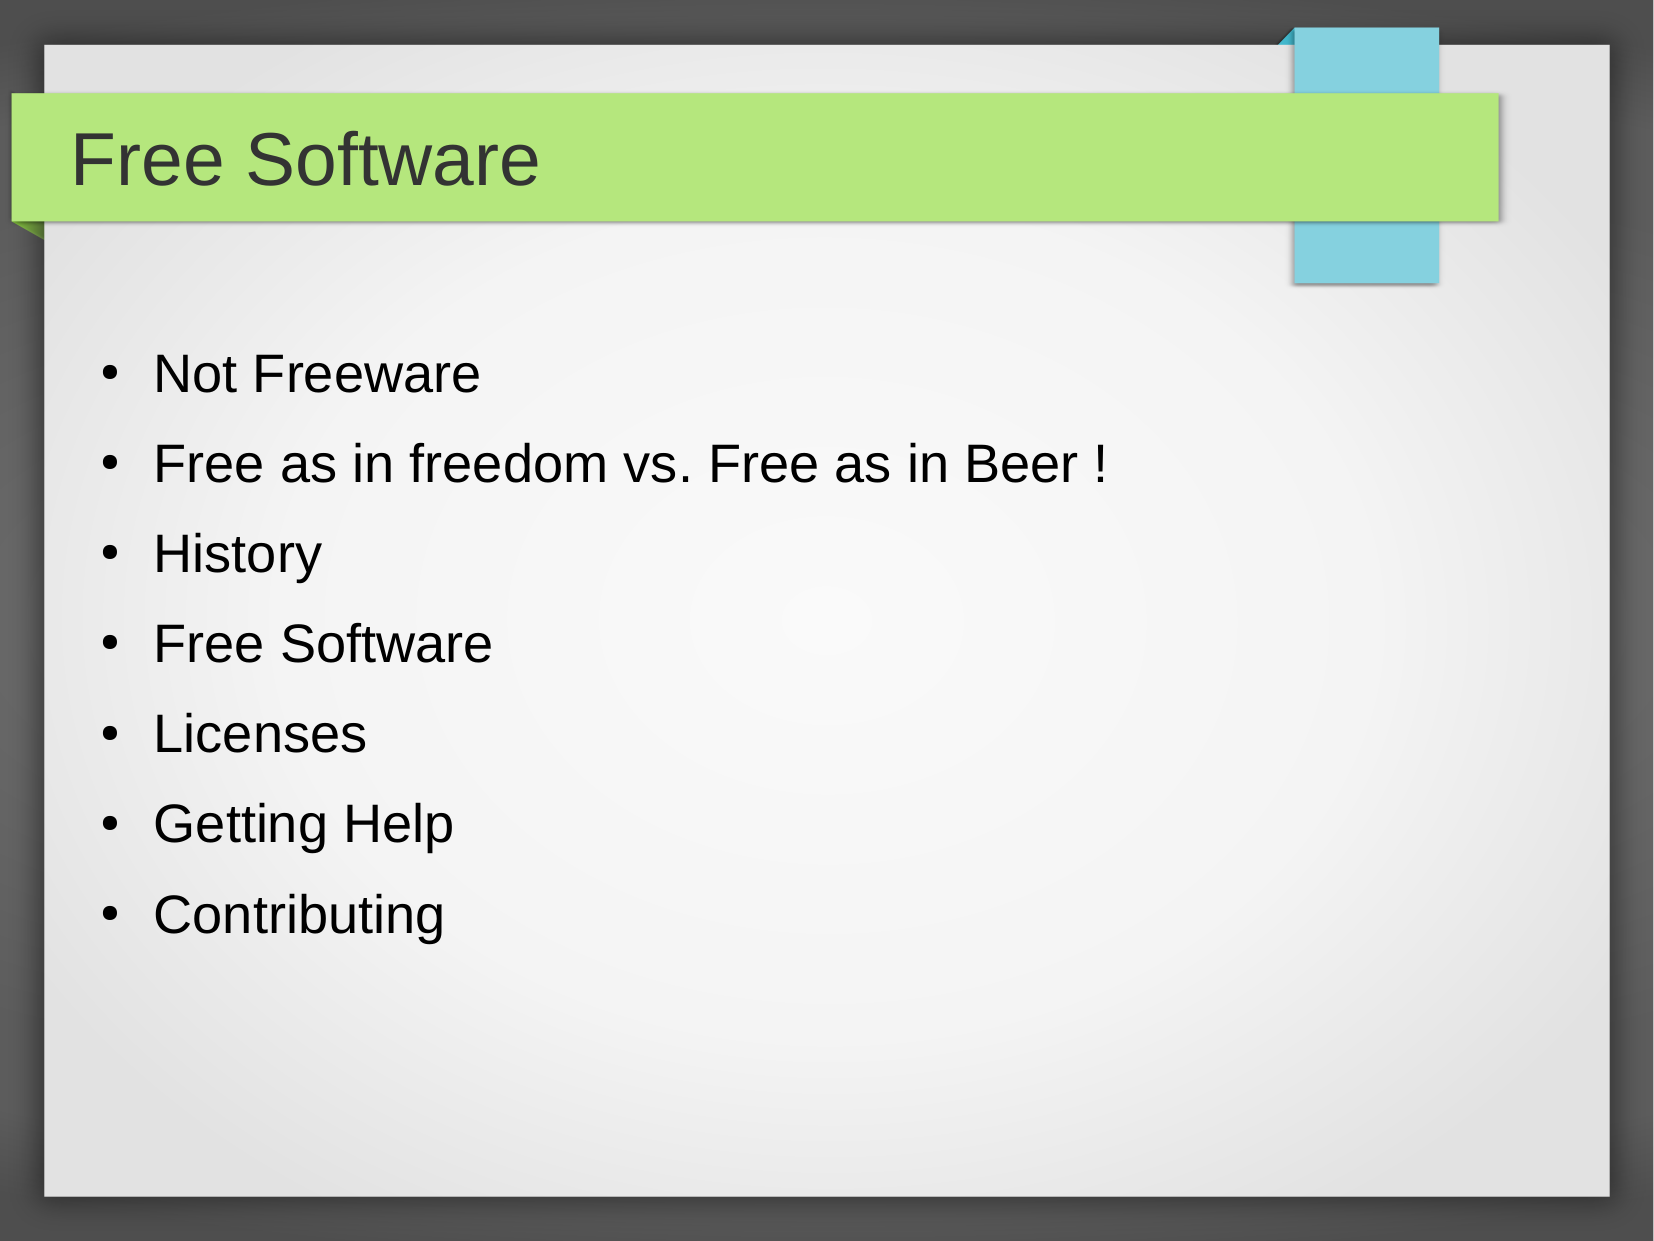

# Free Software
Not Freeware
Free as in freedom vs. Free as in Beer !
History
Free Software
Licenses
Getting Help
Contributing